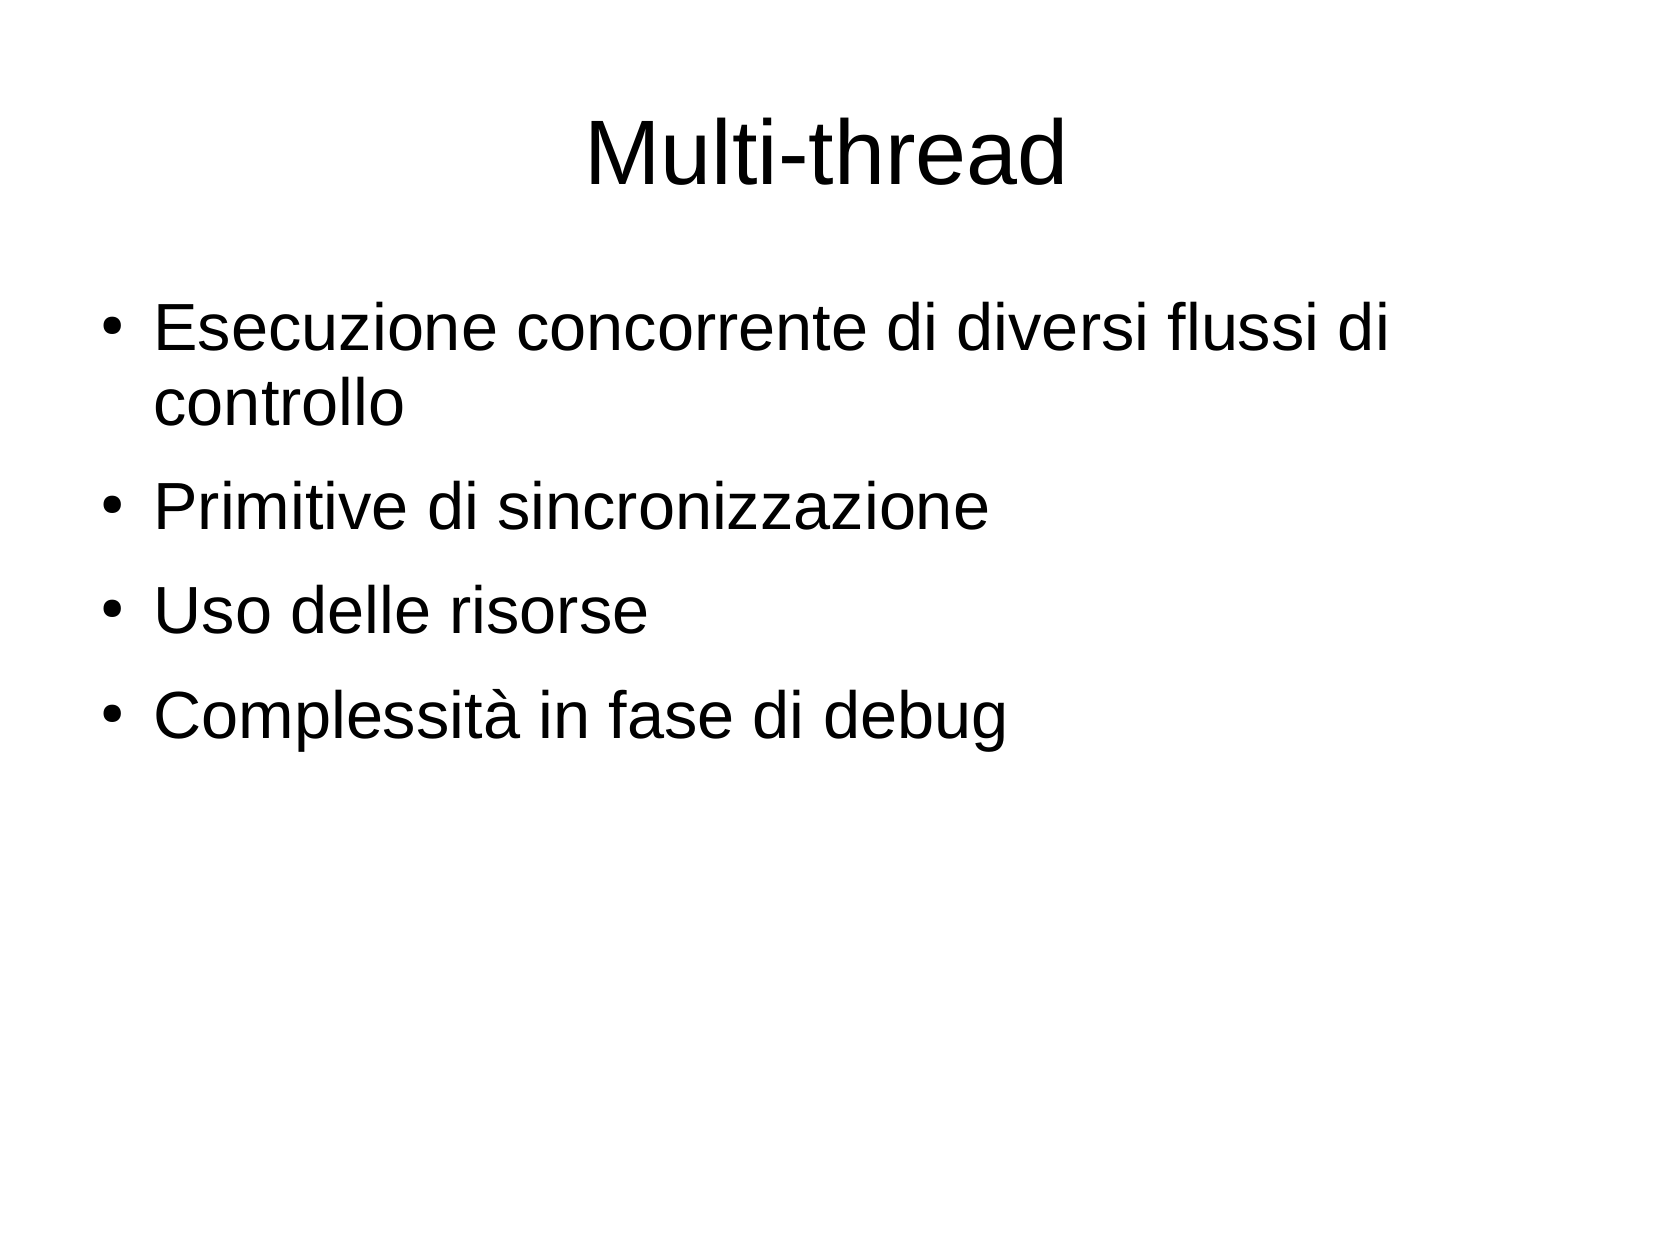

# Multi-thread
Esecuzione concorrente di diversi flussi di controllo
Primitive di sincronizzazione
Uso delle risorse
Complessità in fase di debug